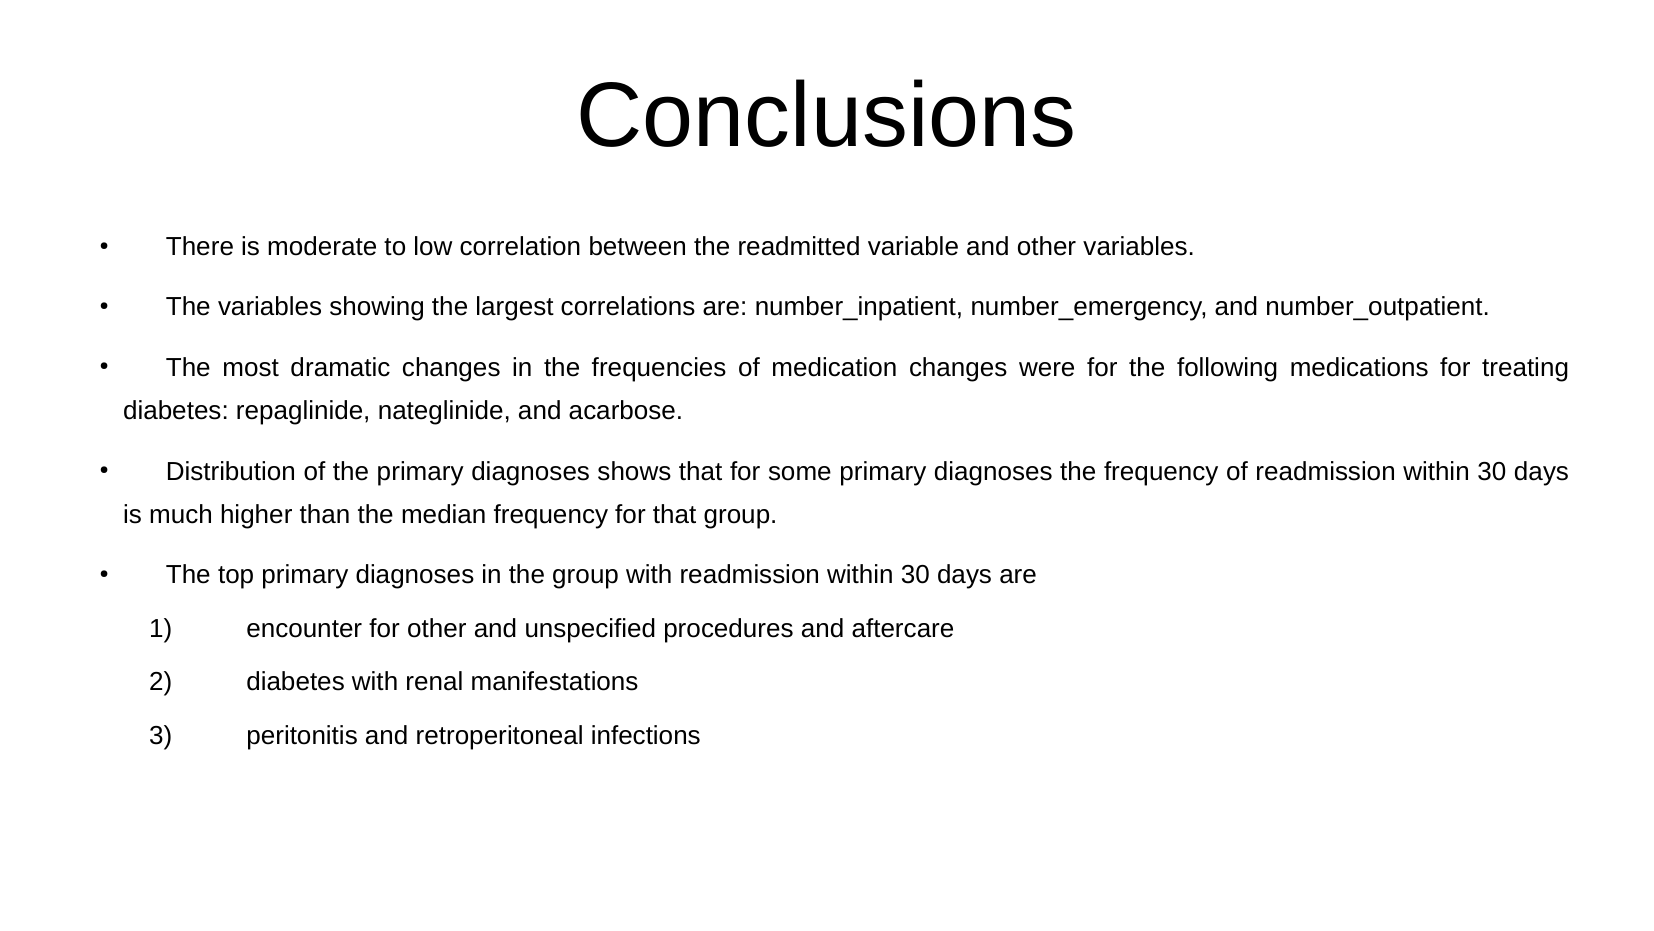

# Conclusions
There is moderate to low correlation between the readmitted variable and other variables.
The variables showing the largest correlations are: number_inpatient, number_emergency, and number_outpatient.
The most dramatic changes in the frequencies of medication changes were for the following medications for treating diabetes: repaglinide, nateglinide, and acarbose.
Distribution of the primary diagnoses shows that for some primary diagnoses the frequency of readmission within 30 days is much higher than the median frequency for that group.
The top primary diagnoses in the group with readmission within 30 days are
encounter for other and unspecified procedures and aftercare
diabetes with renal manifestations
peritonitis and retroperitoneal infections